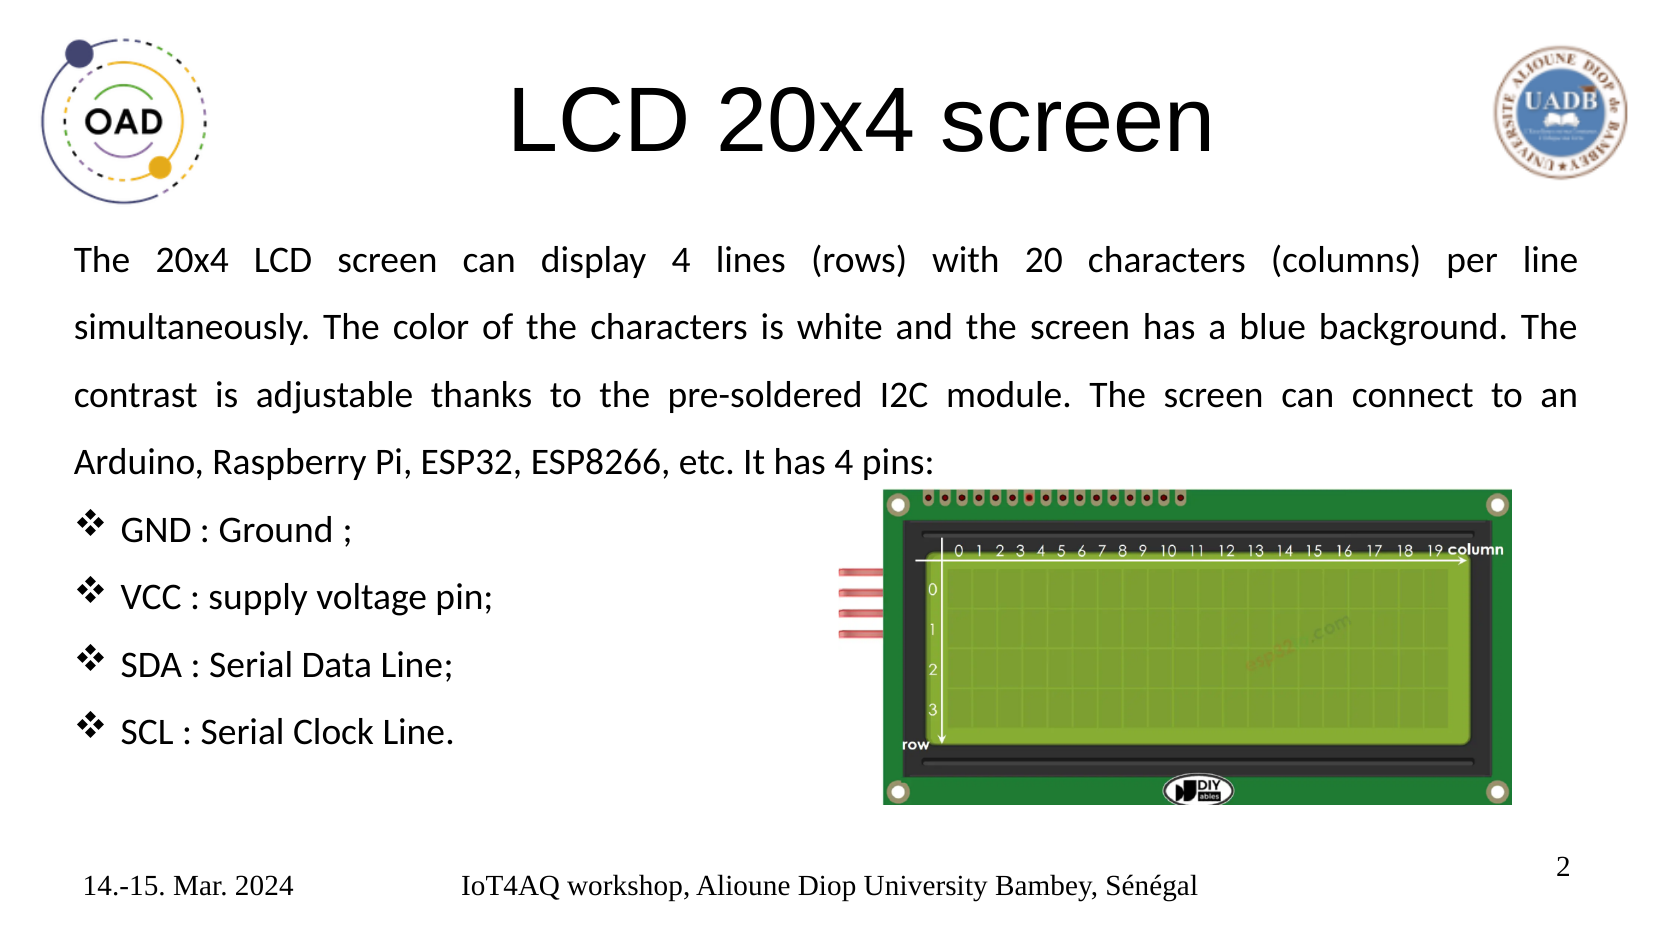

# LCD 20x4 screen
The 20x4 LCD screen can display 4 lines (rows) with 20 characters (columns) per line simultaneously. The color of the characters is white and the screen has a blue background. The contrast is adjustable thanks to the pre-soldered I2C module. The screen can connect to an Arduino, Raspberry Pi, ESP32, ESP8266, etc. It has 4 pins:
GND : Ground ;
VCC : supply voltage pin;
SDA : Serial Data Line;
SCL : Serial Clock Line.
IoT4AQ workshop, Alioune Diop University Bambey, Sénégal
14.-15. Mar. 2024